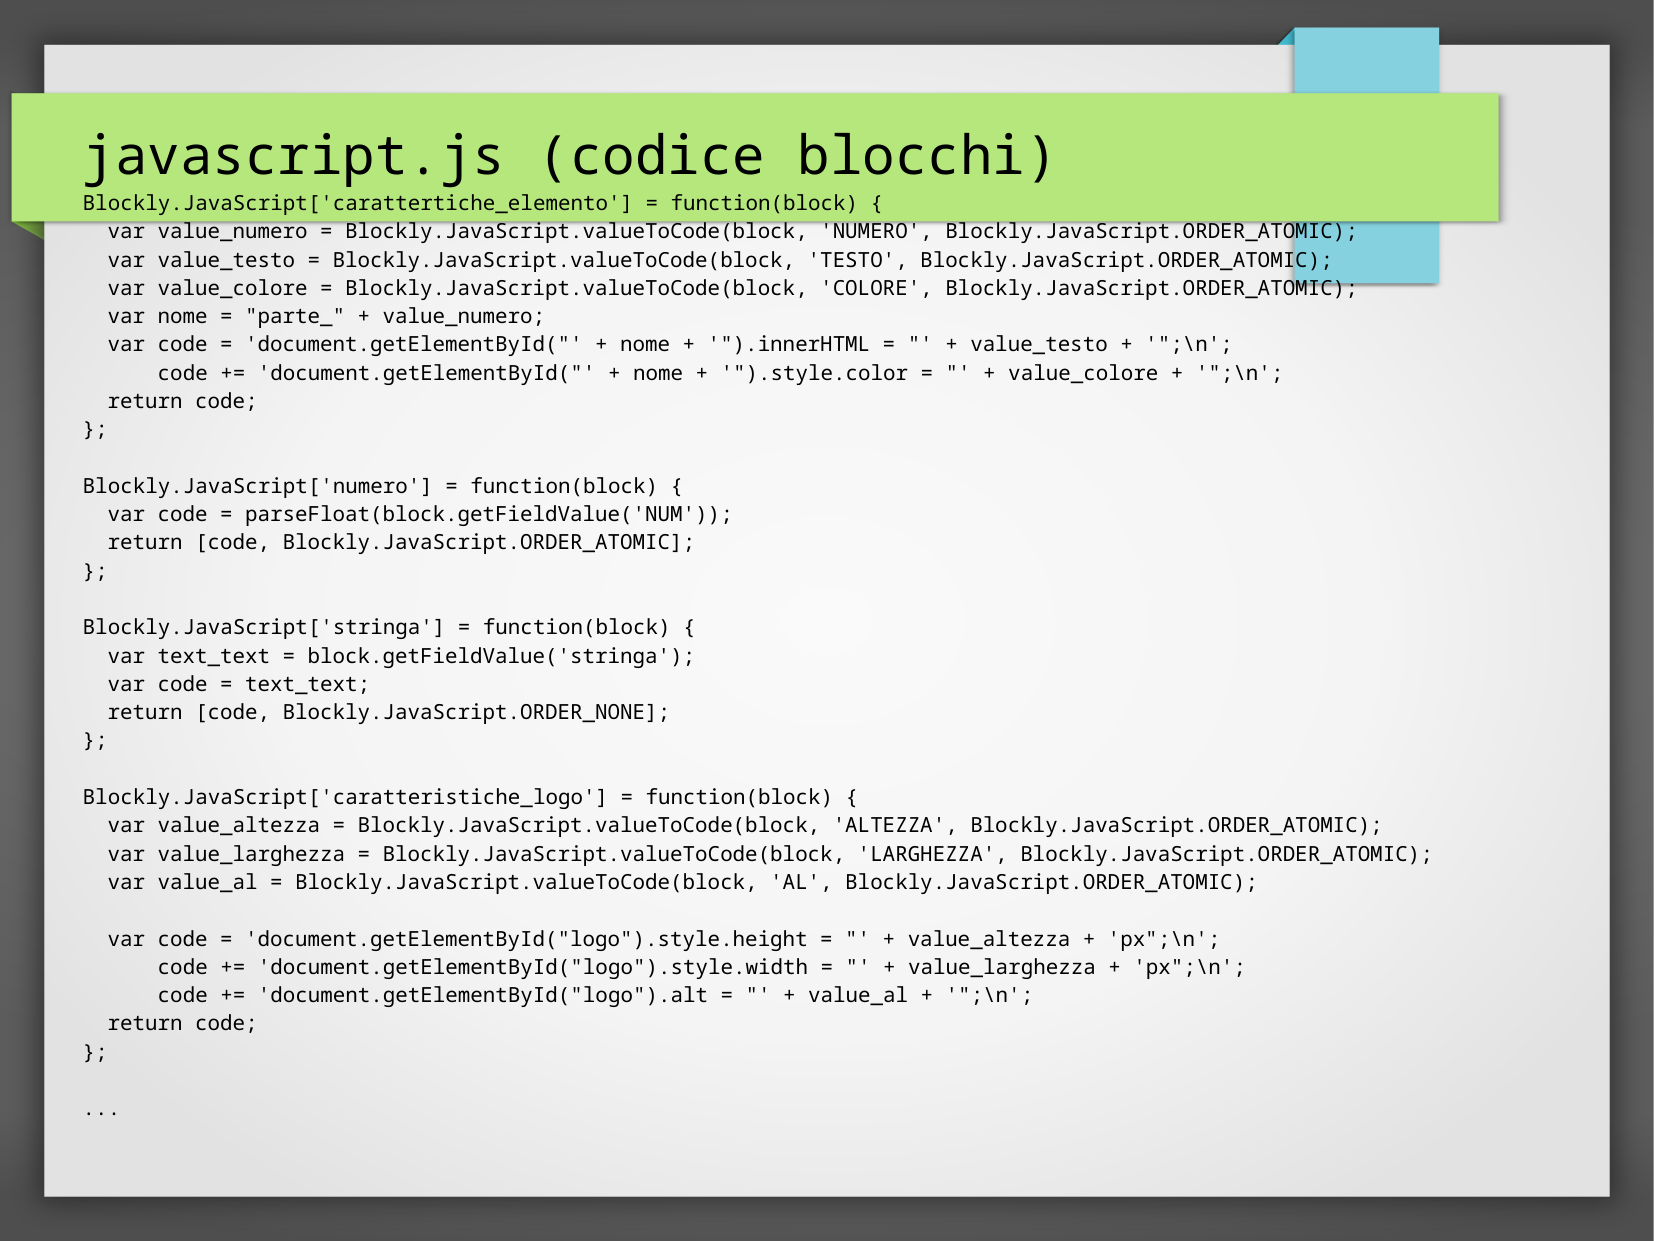

# javascript.js (codice blocchi)
Blockly.JavaScript['carattertiche_elemento'] = function(block) {
 var value_numero = Blockly.JavaScript.valueToCode(block, 'NUMERO', Blockly.JavaScript.ORDER_ATOMIC);
 var value_testo = Blockly.JavaScript.valueToCode(block, 'TESTO', Blockly.JavaScript.ORDER_ATOMIC);
 var value_colore = Blockly.JavaScript.valueToCode(block, 'COLORE', Blockly.JavaScript.ORDER_ATOMIC);
 var nome = "parte_" + value_numero;
 var code = 'document.getElementById("' + nome + '").innerHTML = "' + value_testo + '";\n';
	code += 'document.getElementById("' + nome + '").style.color = "' + value_colore + '";\n';
 return code;
};
Blockly.JavaScript['numero'] = function(block) {
 var code = parseFloat(block.getFieldValue('NUM'));
 return [code, Blockly.JavaScript.ORDER_ATOMIC];
};
Blockly.JavaScript['stringa'] = function(block) {
 var text_text = block.getFieldValue('stringa');
 var code = text_text;
 return [code, Blockly.JavaScript.ORDER_NONE];
};
Blockly.JavaScript['caratteristiche_logo'] = function(block) {
 var value_altezza = Blockly.JavaScript.valueToCode(block, 'ALTEZZA', Blockly.JavaScript.ORDER_ATOMIC);
 var value_larghezza = Blockly.JavaScript.valueToCode(block, 'LARGHEZZA', Blockly.JavaScript.ORDER_ATOMIC);
 var value_al = Blockly.JavaScript.valueToCode(block, 'AL', Blockly.JavaScript.ORDER_ATOMIC);
 var code = 'document.getElementById("logo").style.height = "' + value_altezza + 'px";\n';
	code += 'document.getElementById("logo").style.width = "' + value_larghezza + 'px";\n';
	code += 'document.getElementById("logo").alt = "' + value_al + '";\n';
 return code;
};
...